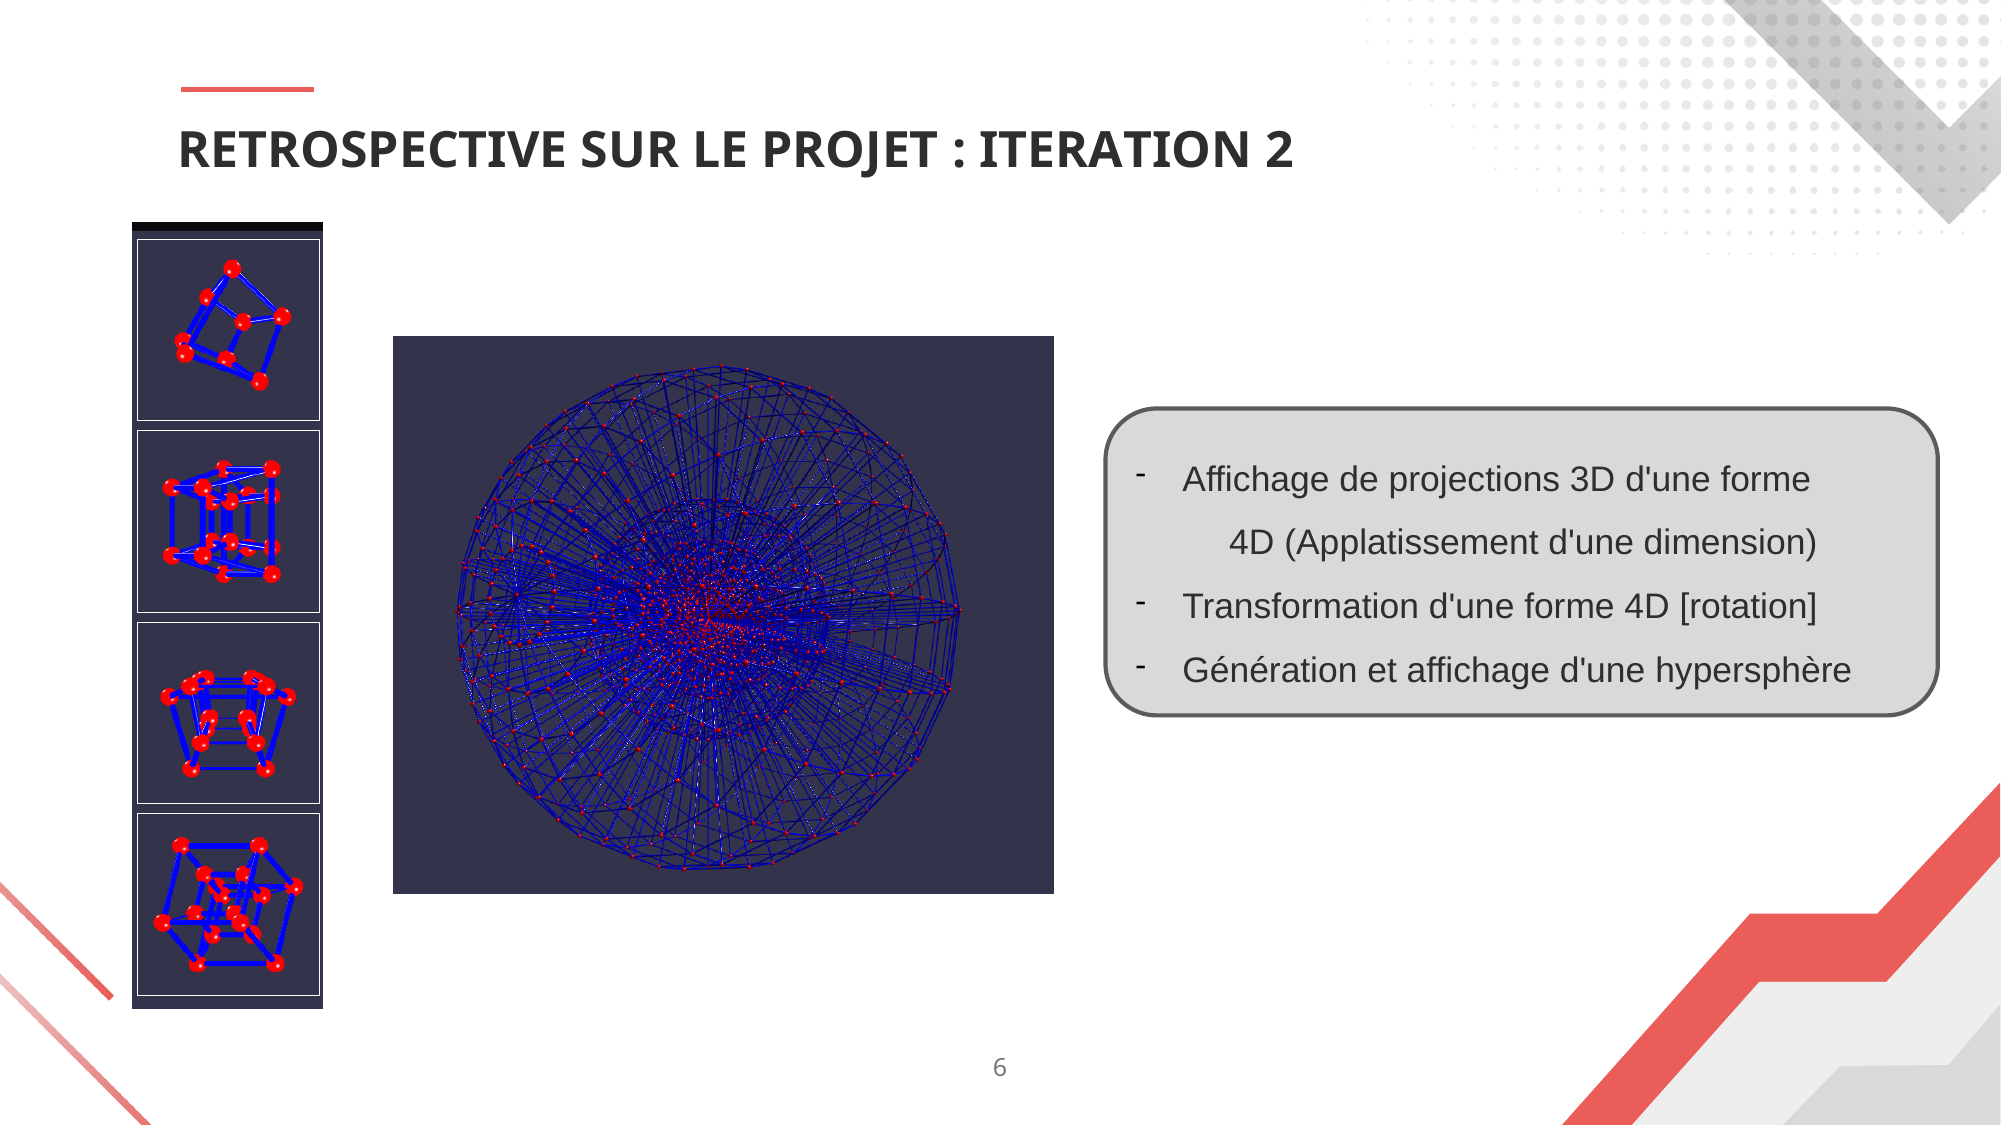

# RETROSPECTIVE SUR LE PROJET : ITERATION 2
Affichage de projections 3D d'une forme 4D (Applatissement d'une dimension)
Transformation d'une forme 4D [rotation]
Génération et affichage d'une hypersphère